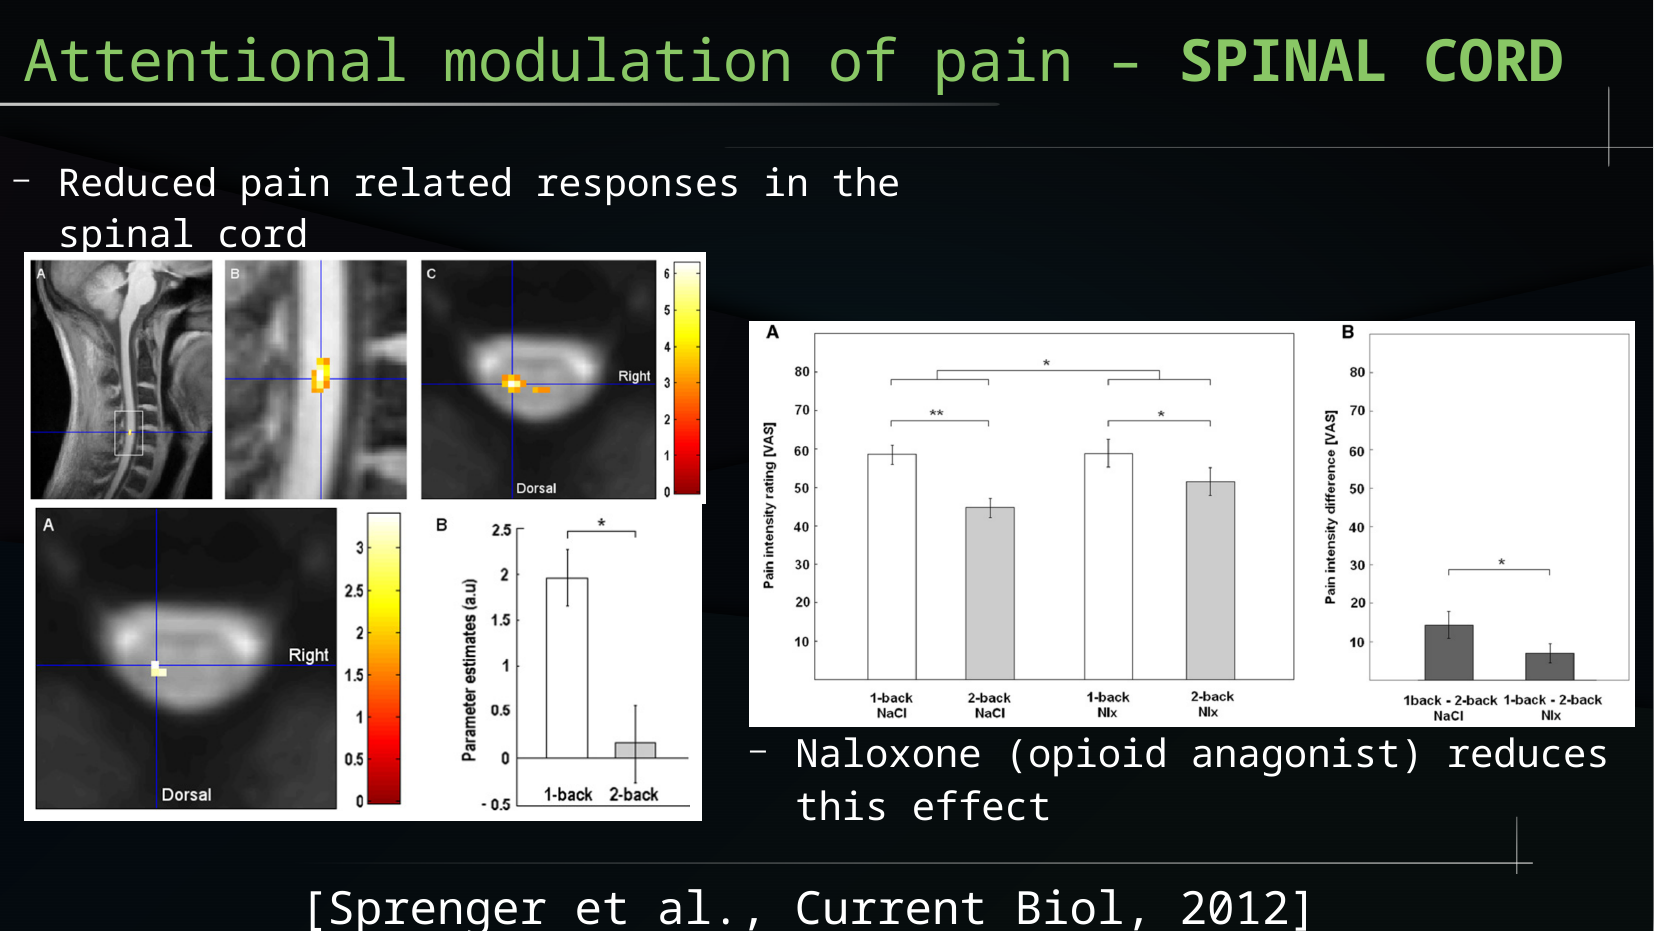

# Attentional modulation of pain – SPINAL CORD
Reduced pain related responses in the spinal cord
Naloxone (opioid anagonist) reduces this effect
[Sprenger et al., Current Biol, 2012]